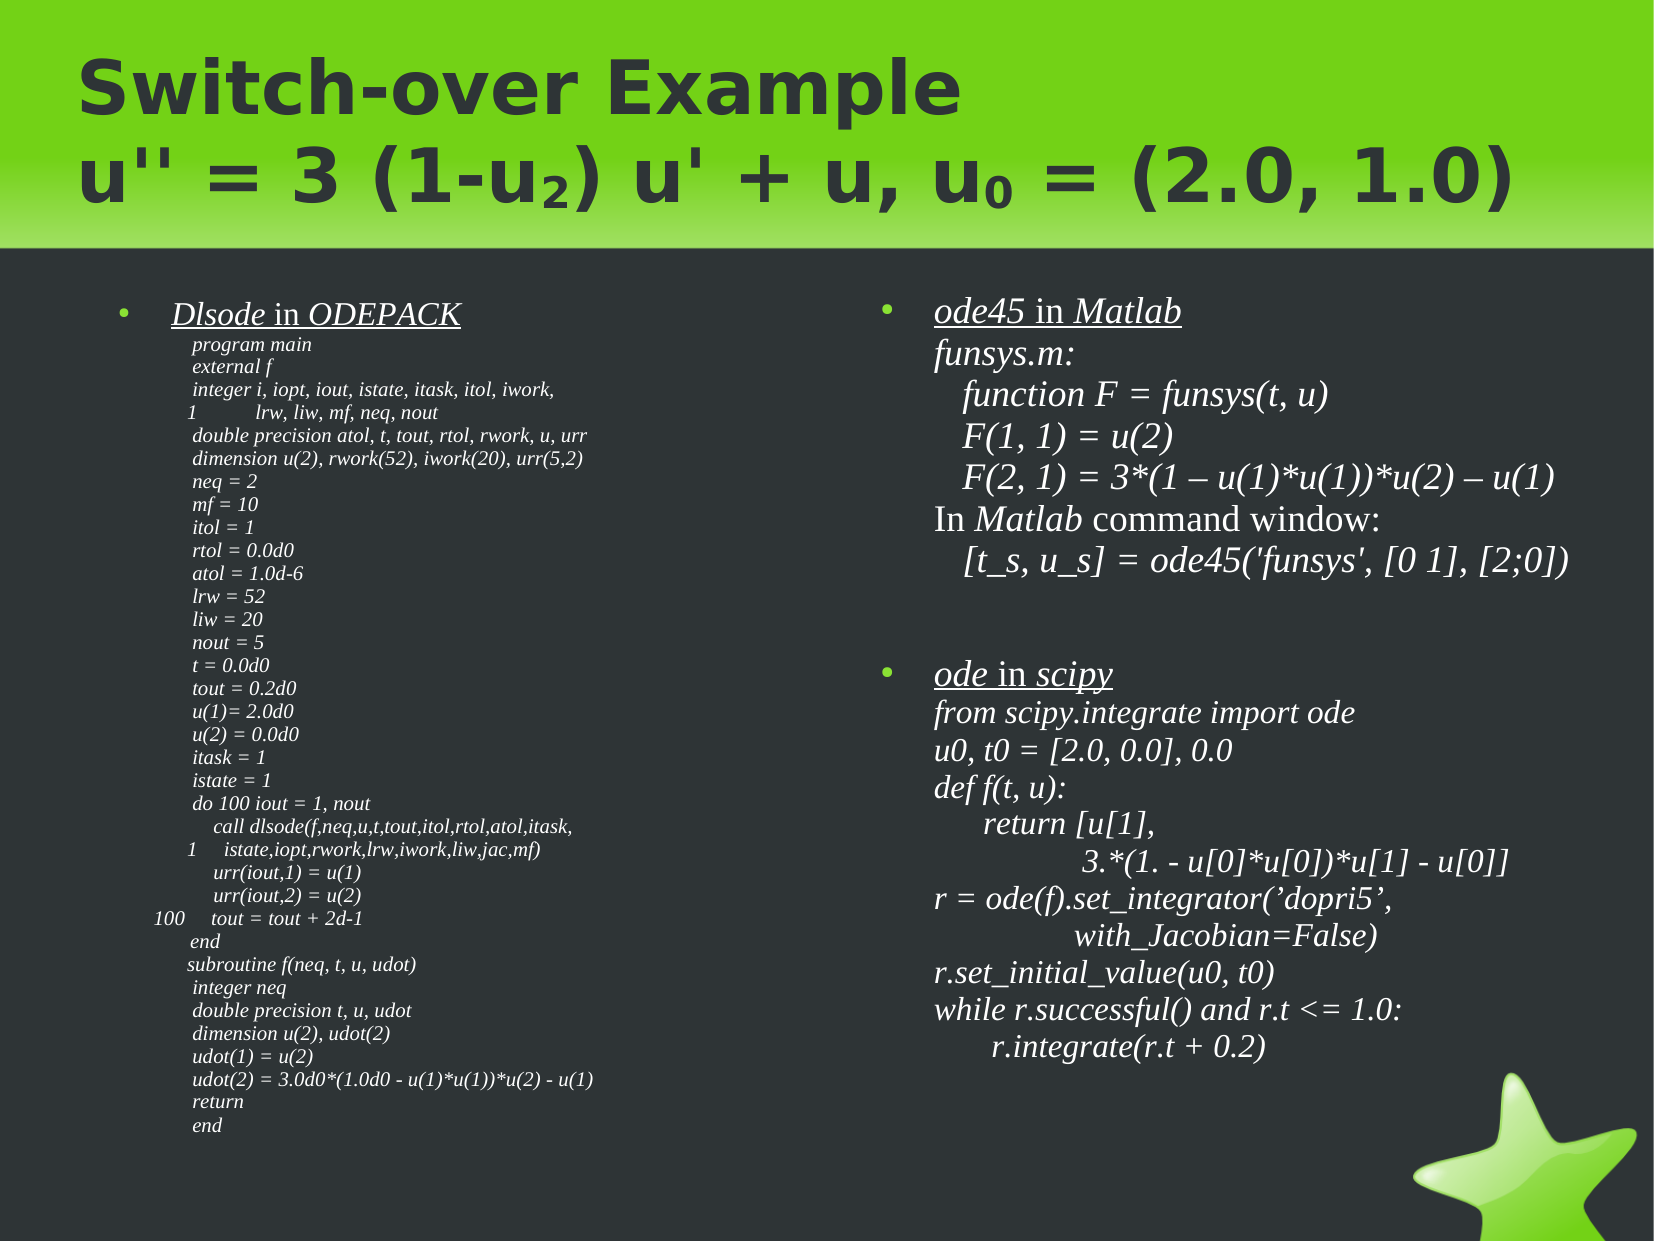

# Switch-over Example u'' = 3 (1-u2) u' + u, u0 = (2.0, 1.0)
Dlsode in ODEPACK
 program main
 external f
 integer i, iopt, iout, istate, itask, itol, iwork,
 1 lrw, liw, mf, neq, nout
 double precision atol, t, tout, rtol, rwork, u, urr
 dimension u(2), rwork(52), iwork(20), urr(5,2)
 neq = 2
 mf = 10
 itol = 1
 rtol = 0.0d0
 atol = 1.0d-6
 lrw = 52
 liw = 20
 nout = 5
 t = 0.0d0
 tout = 0.2d0
 u(1)= 2.0d0
 u(2) = 0.0d0
 itask = 1
 istate = 1
 do 100 iout = 1, nout
 call dlsode(f,neq,u,t,tout,itol,rtol,atol,itask,
 1 istate,iopt,rwork,lrw,iwork,liw,jac,mf)
 urr(iout,1) = u(1)
 urr(iout,2) = u(2)
100 tout = tout + 2d-1
 end
 subroutine f(neq, t, u, udot)
 integer neq
 double precision t, u, udot
 dimension u(2), udot(2)
 udot(1) = u(2)
 udot(2) = 3.0d0*(1.0d0 - u(1)*u(1))*u(2) - u(1)
 return
 end
ode45 in Matlab
funsys.m:
 function F = funsys(t, u)
 F(1, 1) = u(2)
 F(2, 1) = 3*(1 – u(1)*u(1))*u(2) – u(1)
In Matlab command window:
 [t_s, u_s] = ode45('funsys', [0 1], [2;0])
ode in scipy
from scipy.integrate import ode
u0, t0 = [2.0, 0.0], 0.0
def f(t, u):
 return [u[1],
 3.*(1. - u[0]*u[0])*u[1] - u[0]]
r = ode(f).set_integrator(’dopri5’,
 with_Jacobian=False)
r.set_initial_value(u0, t0)
while r.successful() and r.t <= 1.0:
 r.integrate(r.t + 0.2)